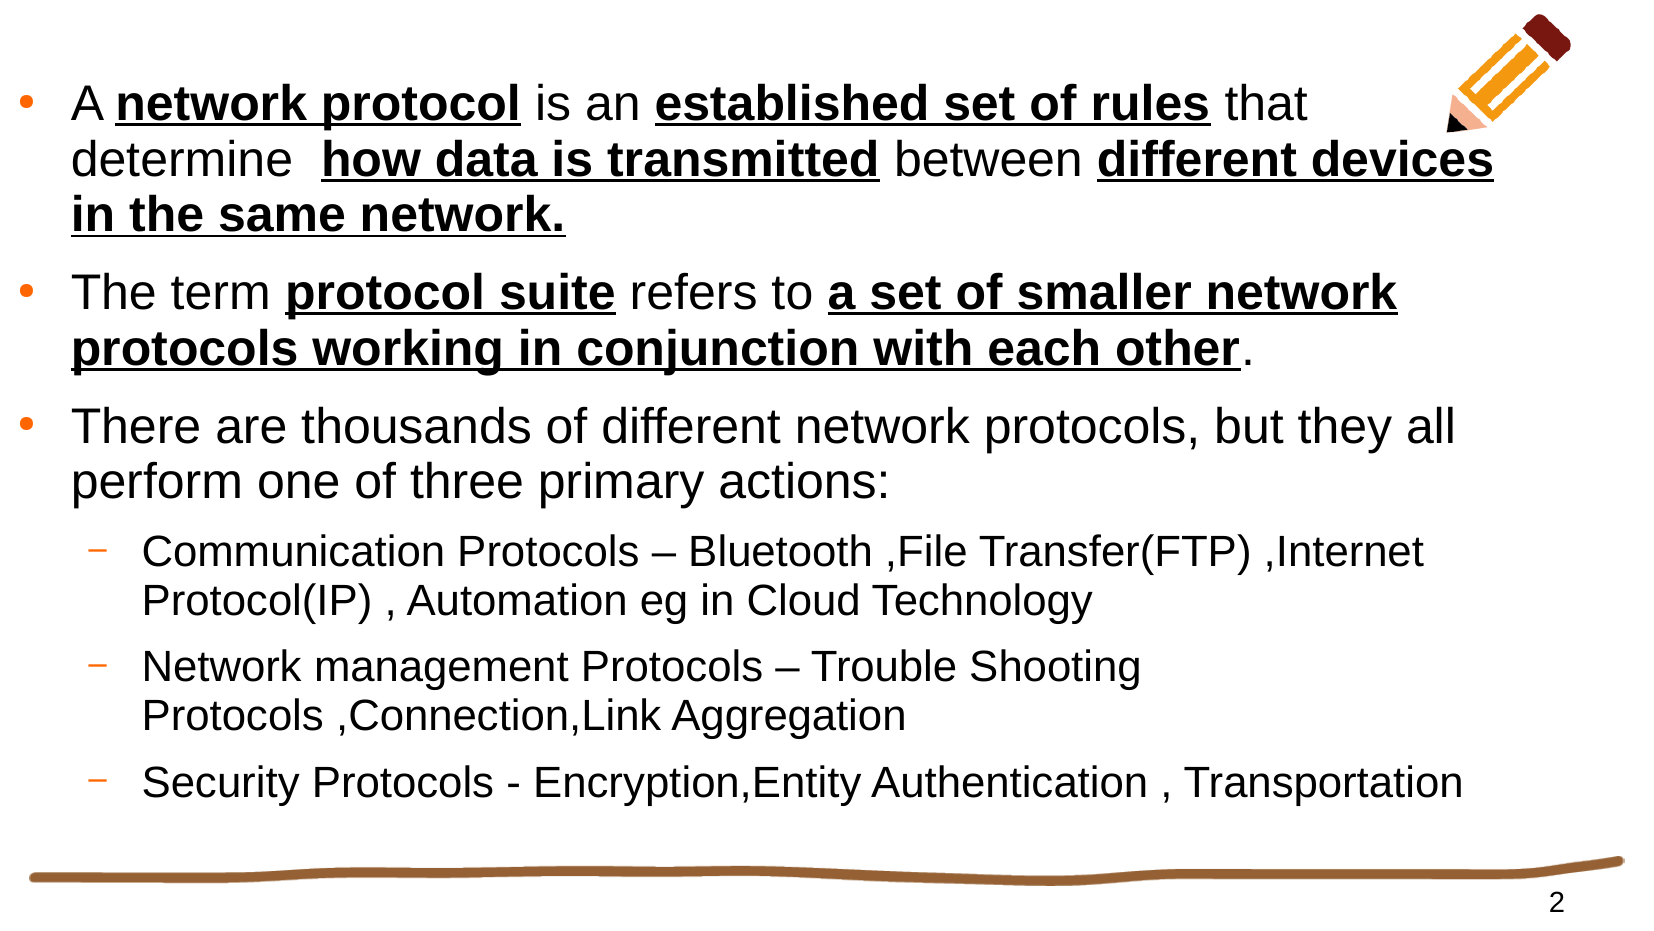

# A network protocol is an established set of rules that determine how data is transmitted between different devices in the same network.
The term protocol suite refers to a set of smaller network protocols working in conjunction with each other.
There are thousands of different network protocols, but they all perform one of three primary actions:
Communication Protocols – Bluetooth ,File Transfer(FTP) ,Internet Protocol(IP) , Automation eg in Cloud Technology
Network management Protocols – Trouble Shooting Protocols ,Connection,Link Aggregation
Security Protocols - Encryption,Entity Authentication , Transportation
2